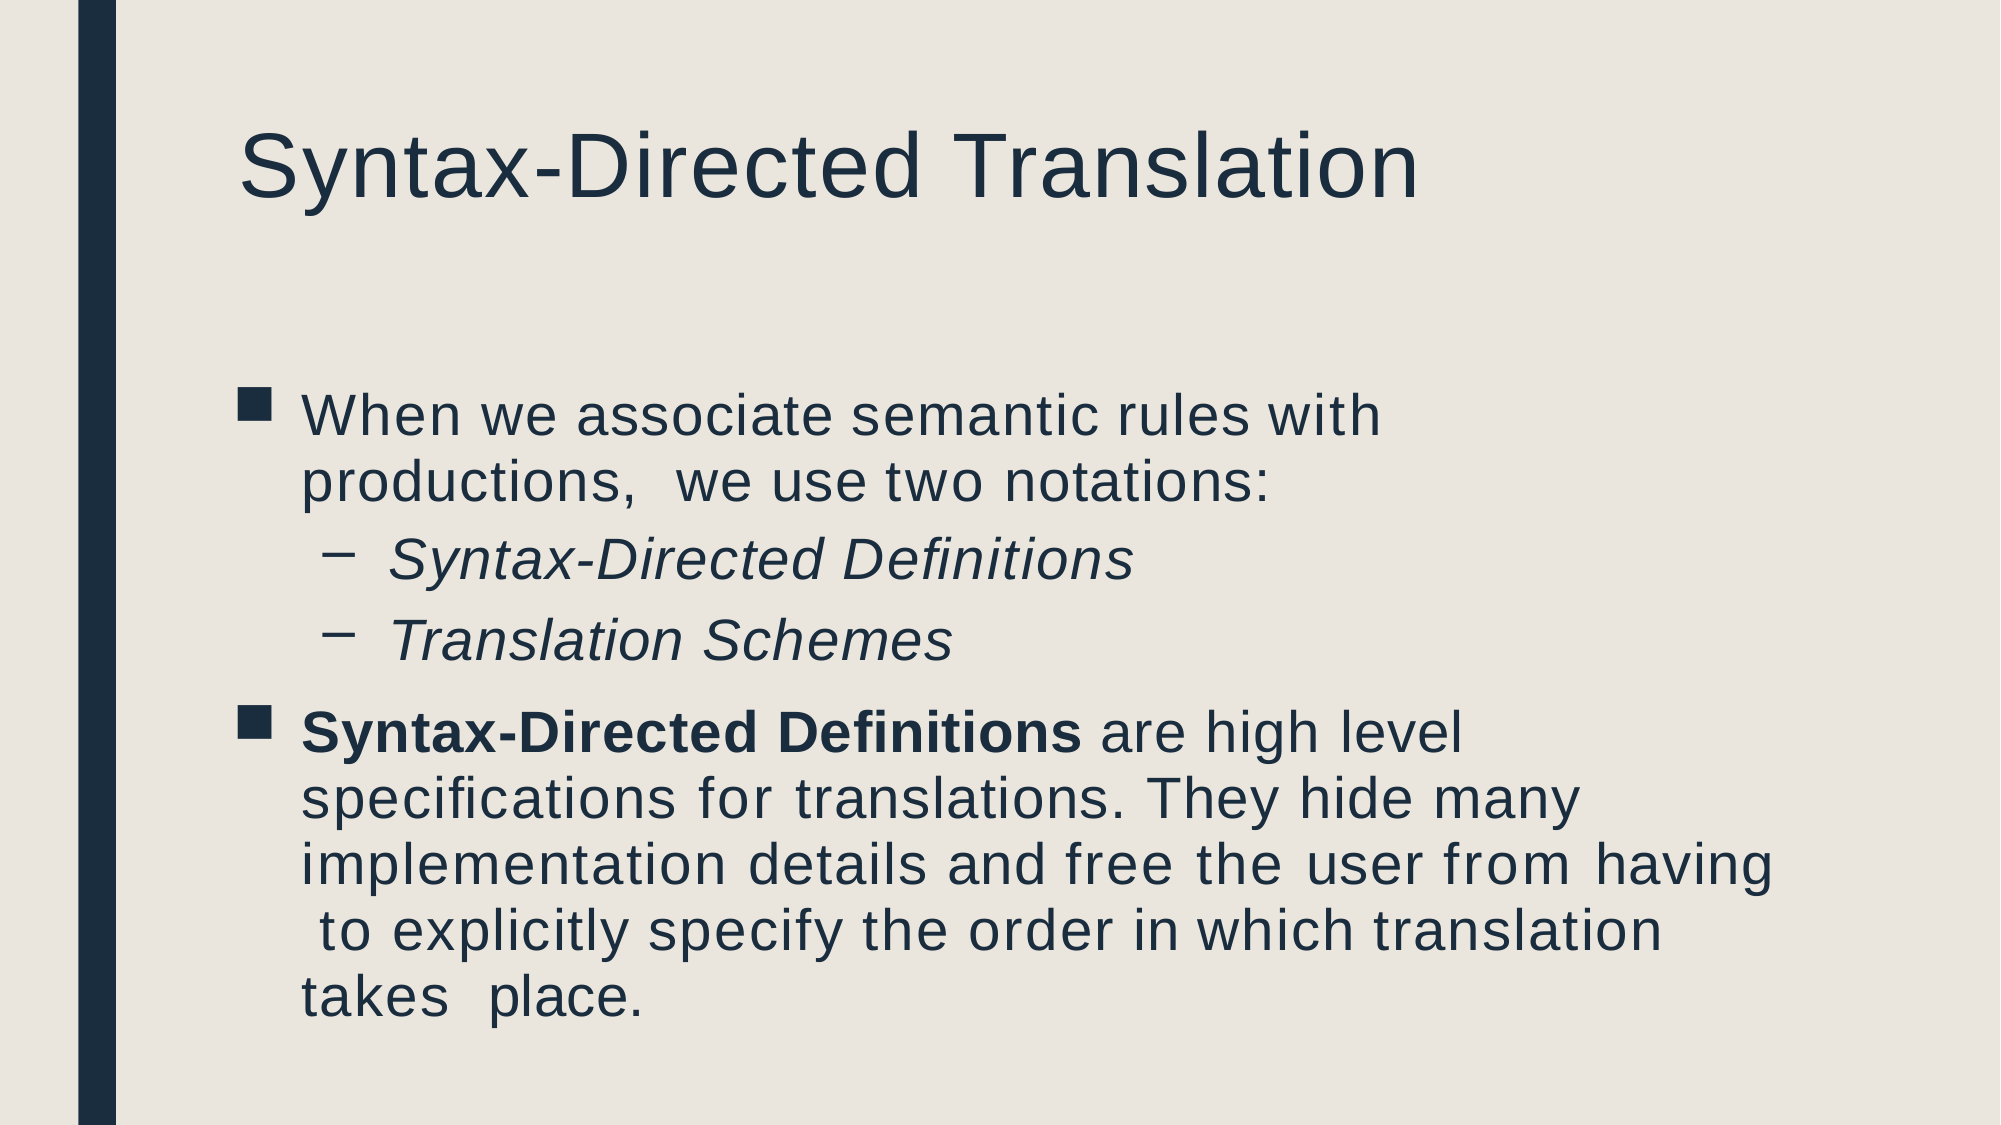

# Syntax-Directed Translation
When we associate semantic rules with productions, we use two notations:
Syntax-Directed Deﬁnitions
Translation Schemes
Syntax-Directed Deﬁnitions are high level speciﬁcations for translations. They hide many implementation details and free the user from having to explicitly specify the order in which translation takes place.